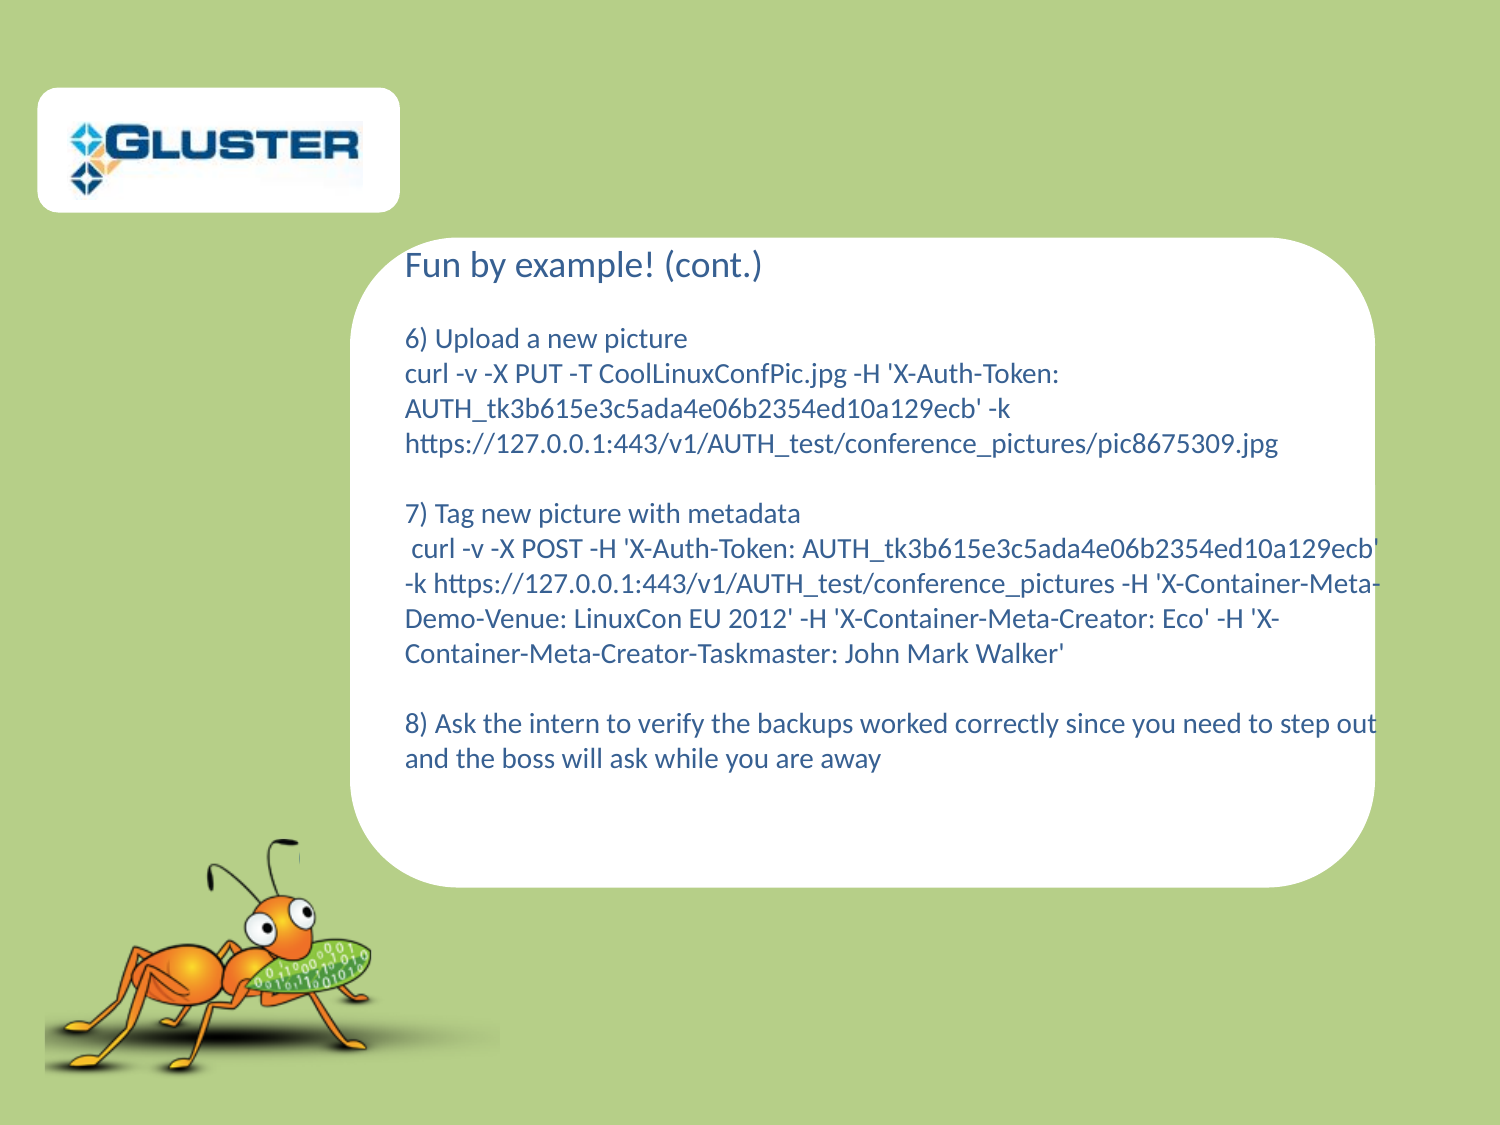

#
Fun by example! (cont.)
6) Upload a new picture
curl -v -X PUT -T CoolLinuxConfPic.jpg -H 'X-Auth-Token: AUTH_tk3b615e3c5ada4e06b2354ed10a129ecb' -k https://127.0.0.1:443/v1/AUTH_test/conference_pictures/pic8675309.jpg
7) Tag new picture with metadata
 curl -v -X POST -H 'X-Auth-Token: AUTH_tk3b615e3c5ada4e06b2354ed10a129ecb' -k https://127.0.0.1:443/v1/AUTH_test/conference_pictures -H 'X-Container-Meta-Demo-Venue: LinuxCon EU 2012' -H 'X-Container-Meta-Creator: Eco' -H 'X-Container-Meta-Creator-Taskmaster: John Mark Walker'
8) Ask the intern to verify the backups worked correctly since you need to step out and the boss will ask while you are away